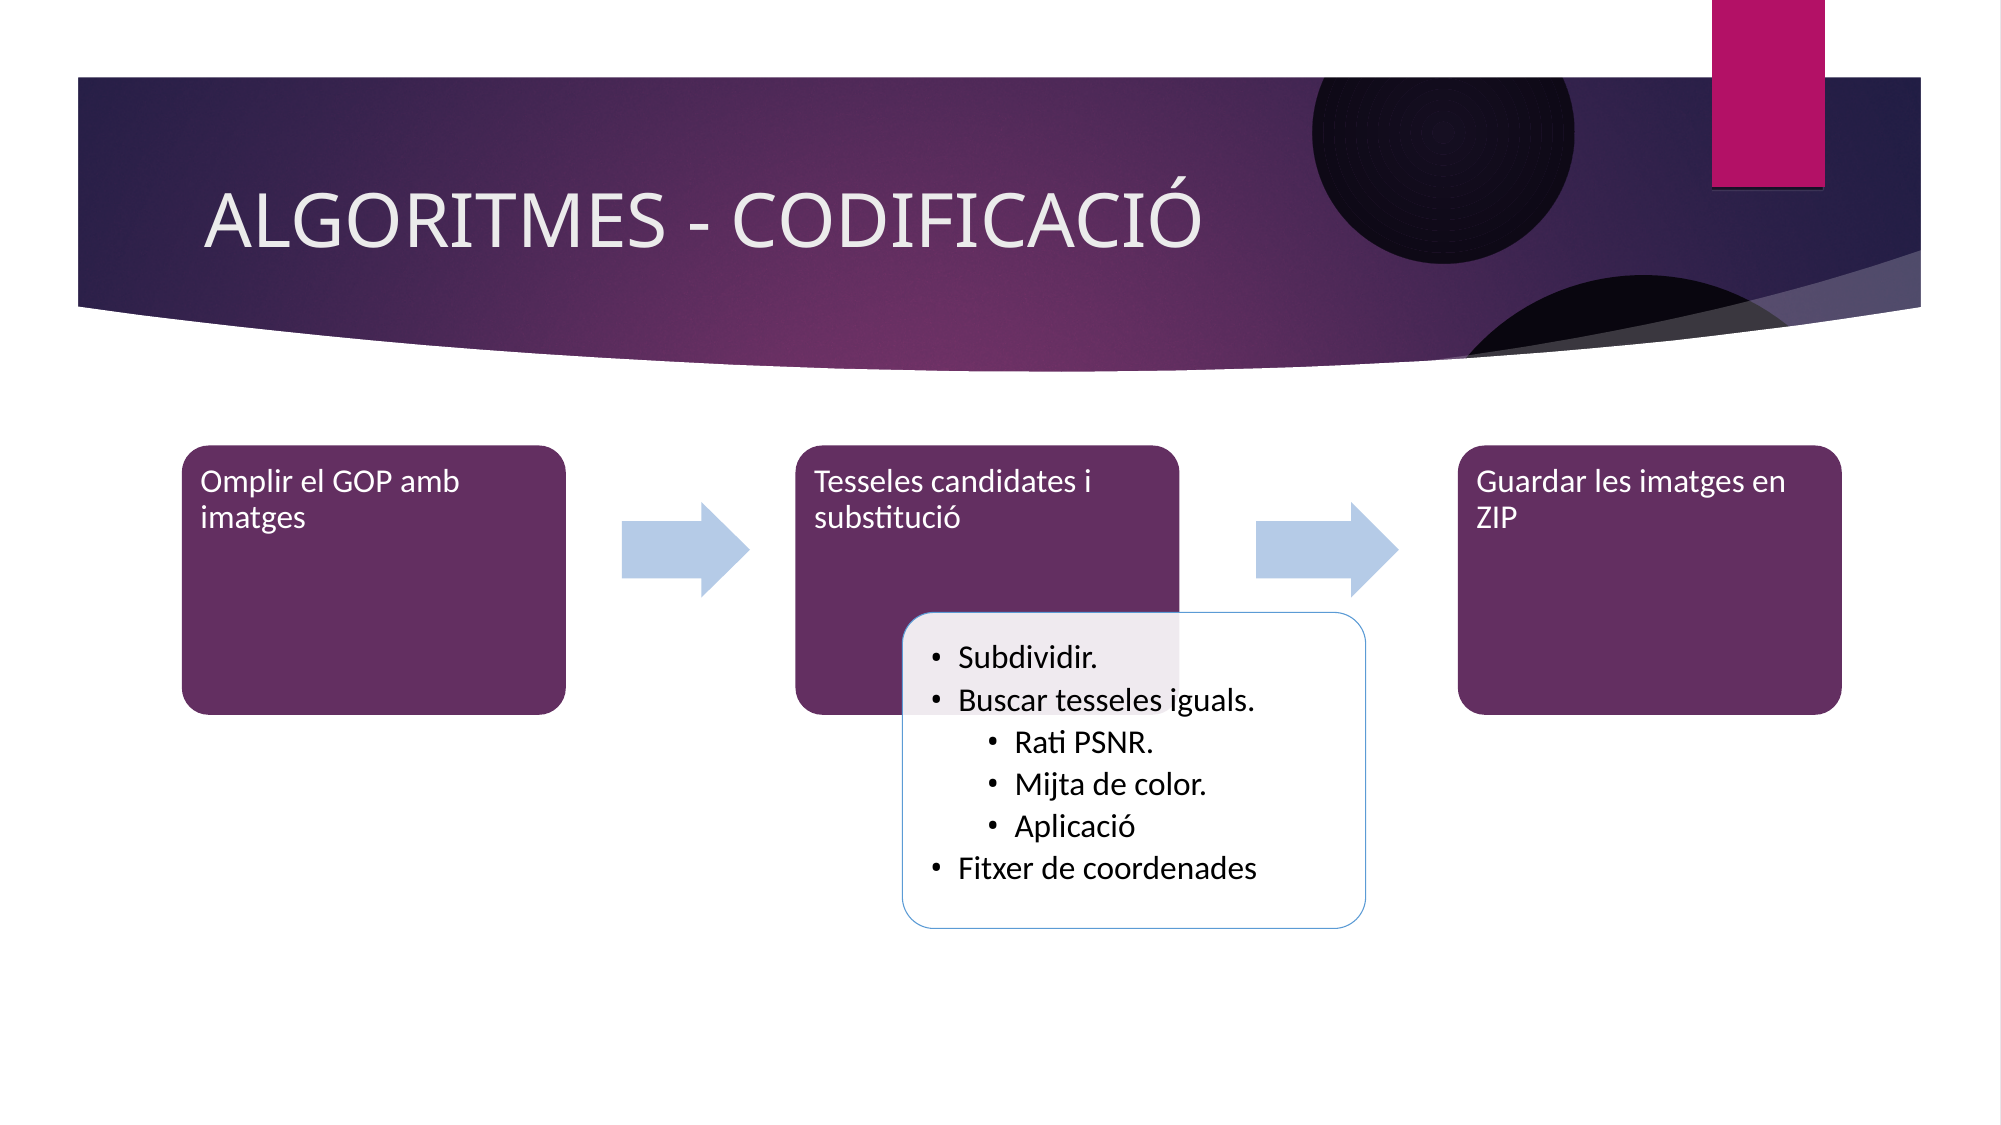

# ALGORITMES - CODIFICACIÓ
Omplir el GOP amb imatges
Tesseles candidates i substitució
Guardar les imatges en ZIP
Subdividir.
Buscar tesseles iguals.
Rati PSNR.
Mijta de color.
Aplicació
Fitxer de coordenades